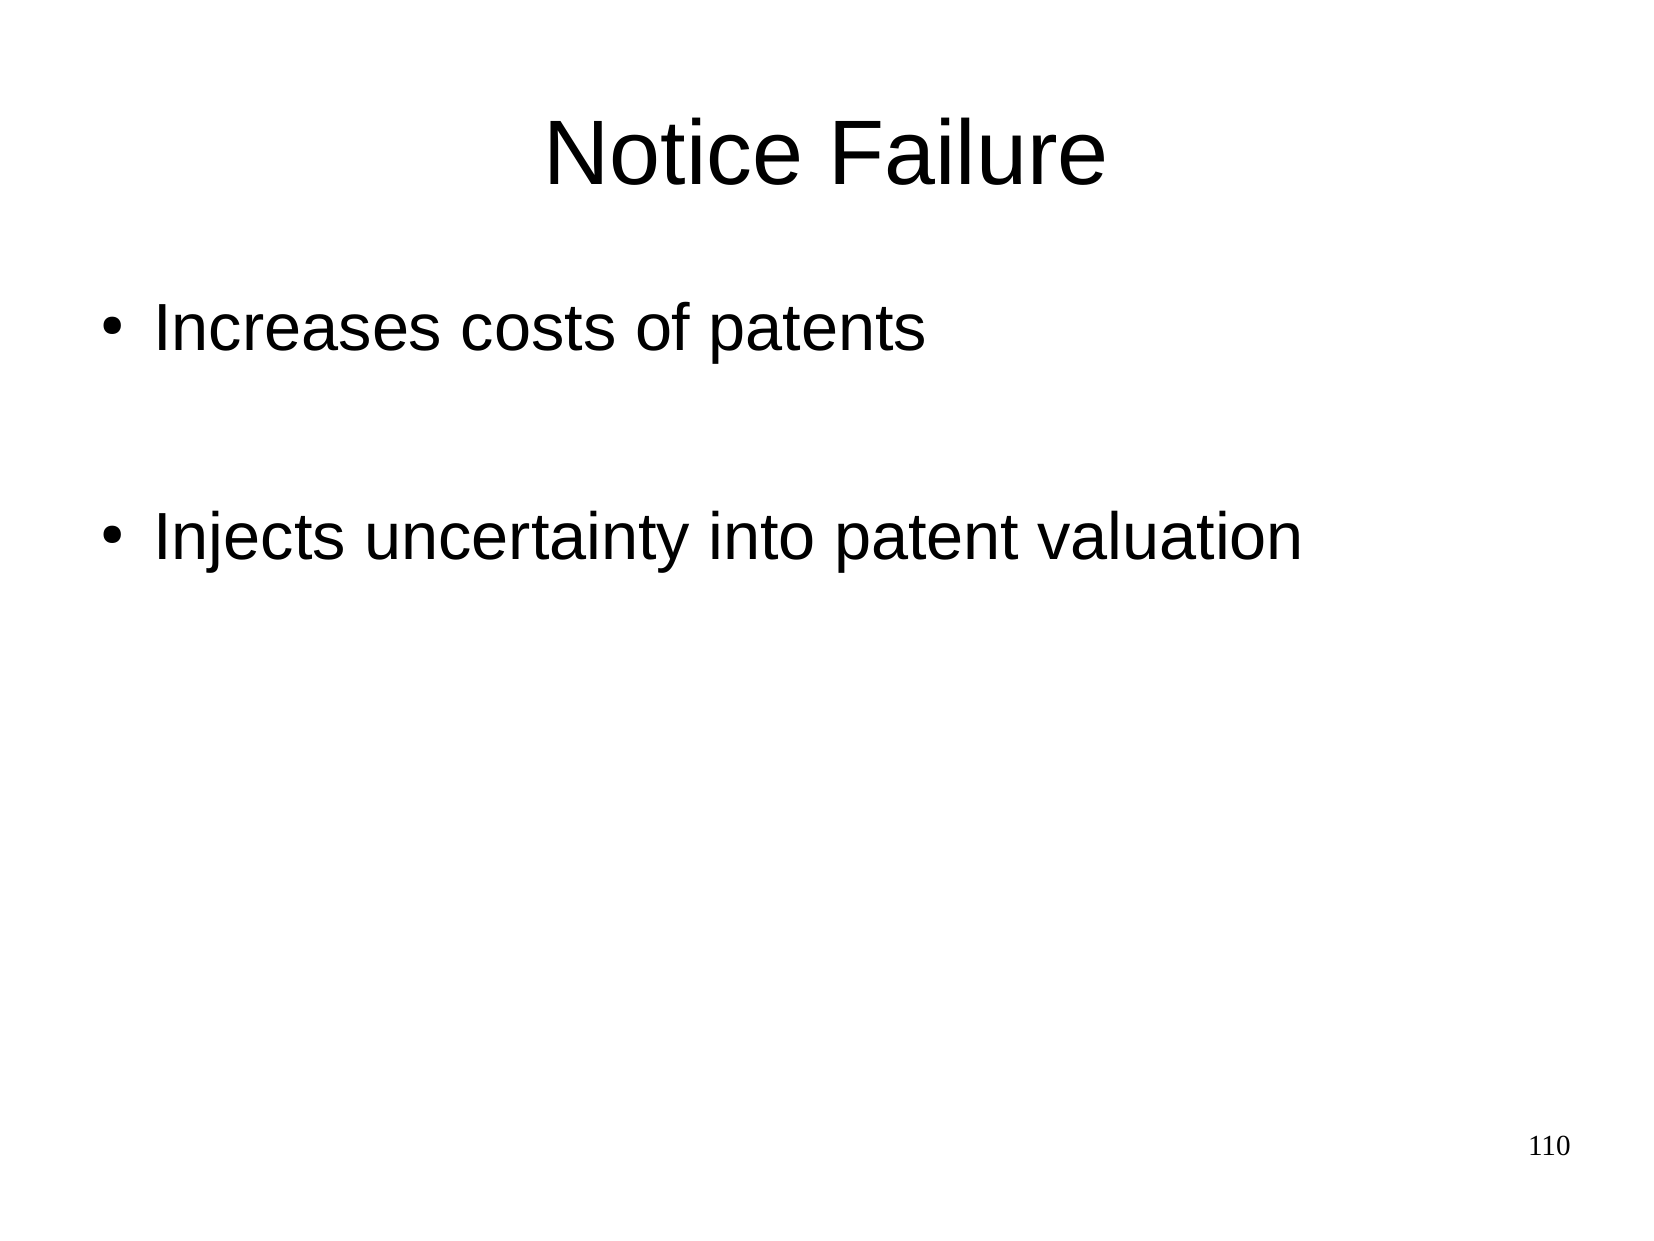

# Notice Failure
Increases costs of patents
Injects uncertainty into patent valuation
110